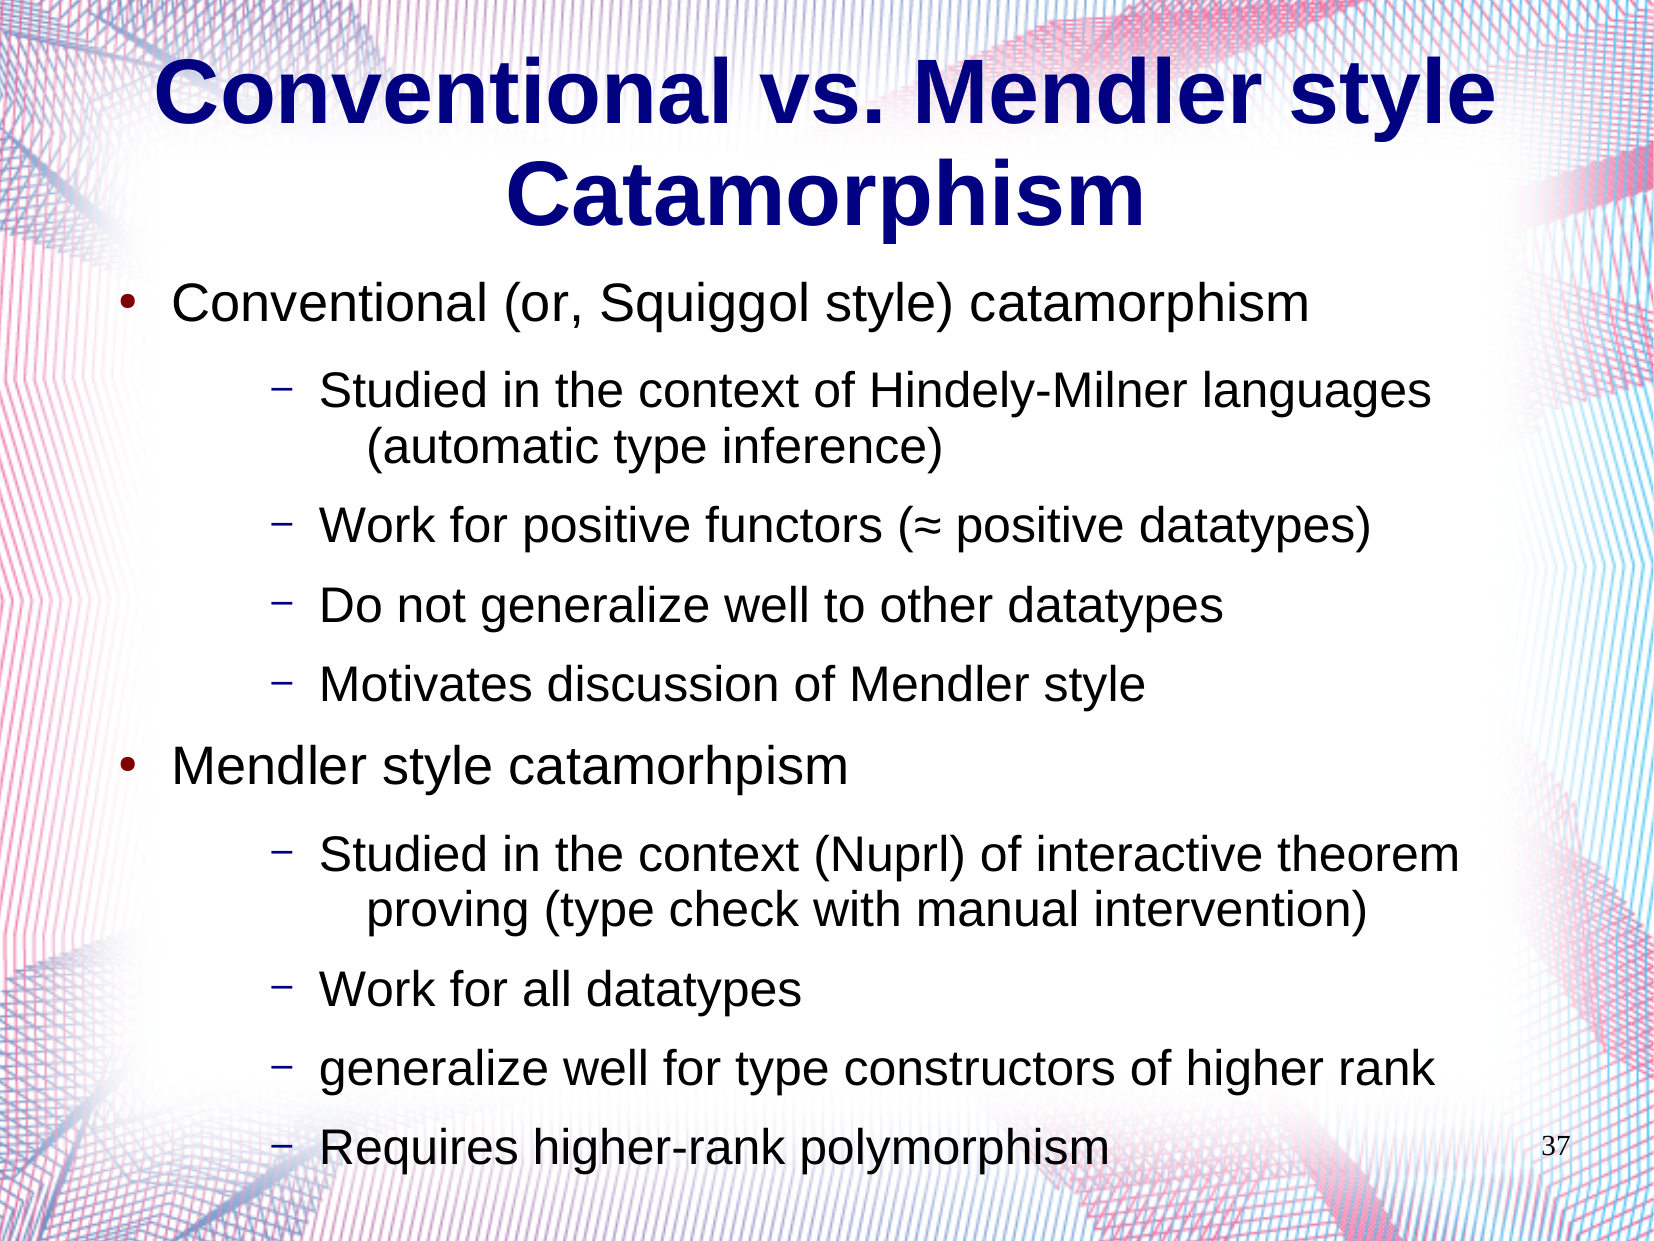

# Conventional vs. Mendler style Catamorphism
Conventional (or, Squiggol style) catamorphism
Studied in the context of Hindely-Milner languages (automatic type inference)
Work for positive functors (≈ positive datatypes)
Do not generalize well to other datatypes
Motivates discussion of Mendler style
Mendler style catamorhpism
Studied in the context (Nuprl) of interactive theorem proving (type check with manual intervention)
Work for all datatypes
generalize well for type constructors of higher rank
Requires higher-rank polymorphism
37